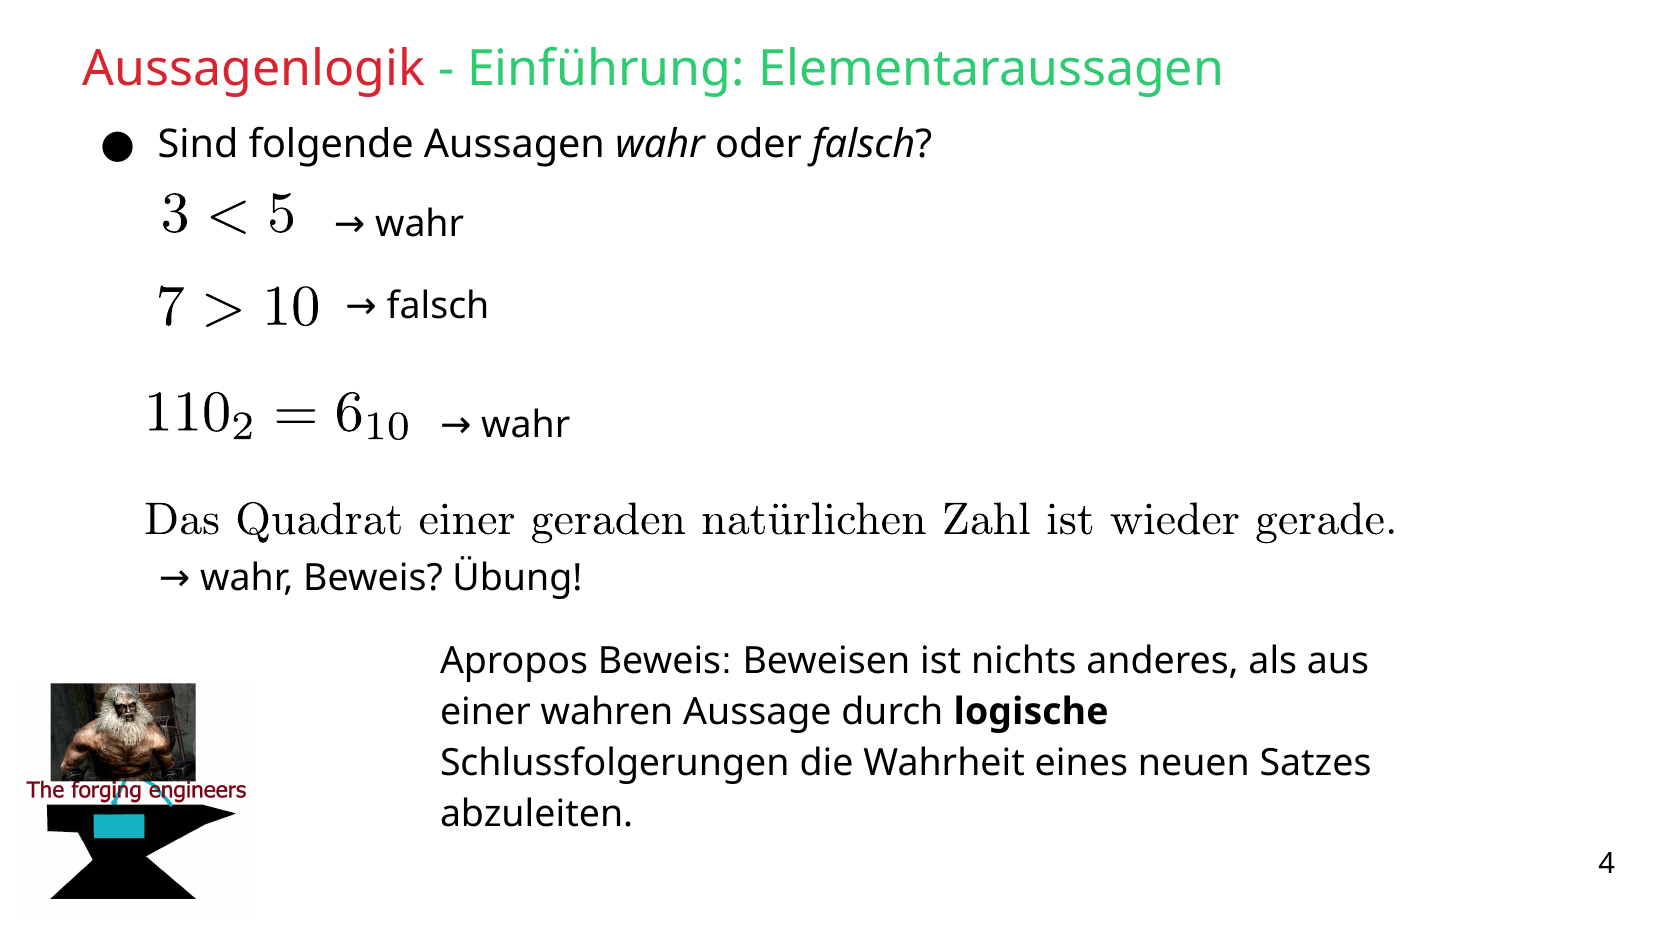

# Aussagenlogik - Einführung: Elementaraussagen
Sind folgende Aussagen wahr oder falsch?
→ wahr
→ falsch
→ wahr
→ wahr, Beweis? Übung!
Apropos Beweis: Beweisen ist nichts anderes, als aus einer wahren Aussage durch logische Schlussfolgerungen die Wahrheit eines neuen Satzes abzuleiten.